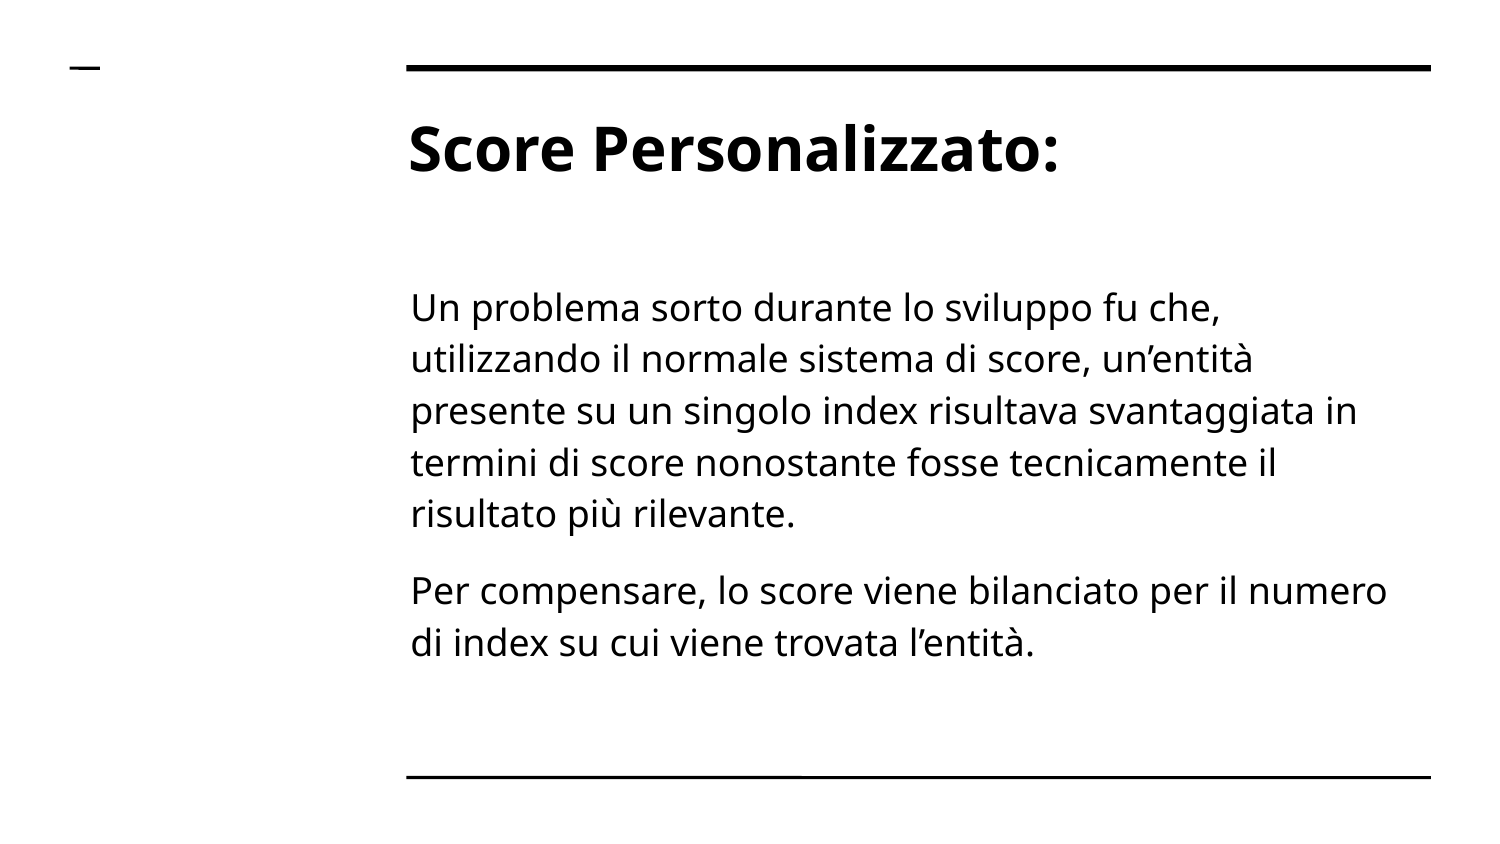

# Score Personalizzato:
Un problema sorto durante lo sviluppo fu che, utilizzando il normale sistema di score, un’entità presente su un singolo index risultava svantaggiata in termini di score nonostante fosse tecnicamente il risultato più rilevante.
Per compensare, lo score viene bilanciato per il numero di index su cui viene trovata l’entità.